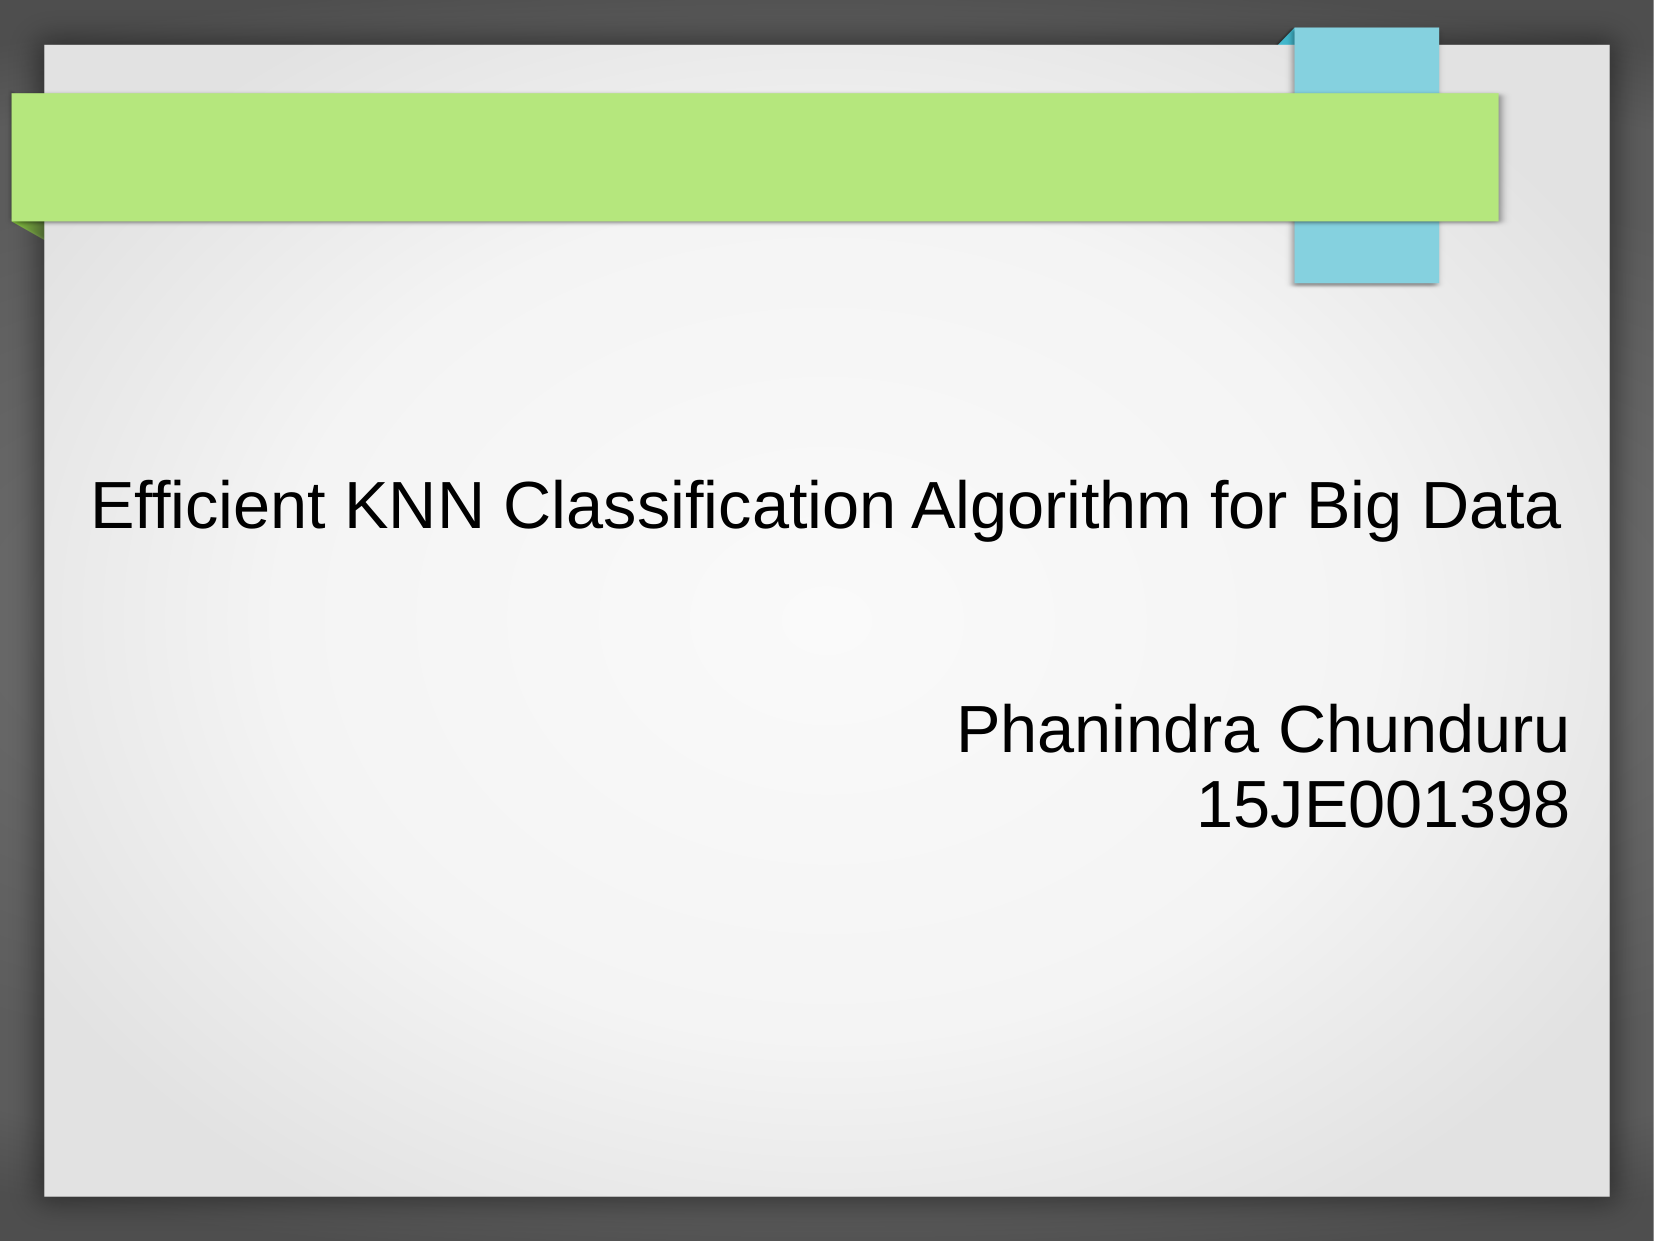

#
Efficient KNN Classification Algorithm for Big Data
Phanindra Chunduru
15JE001398